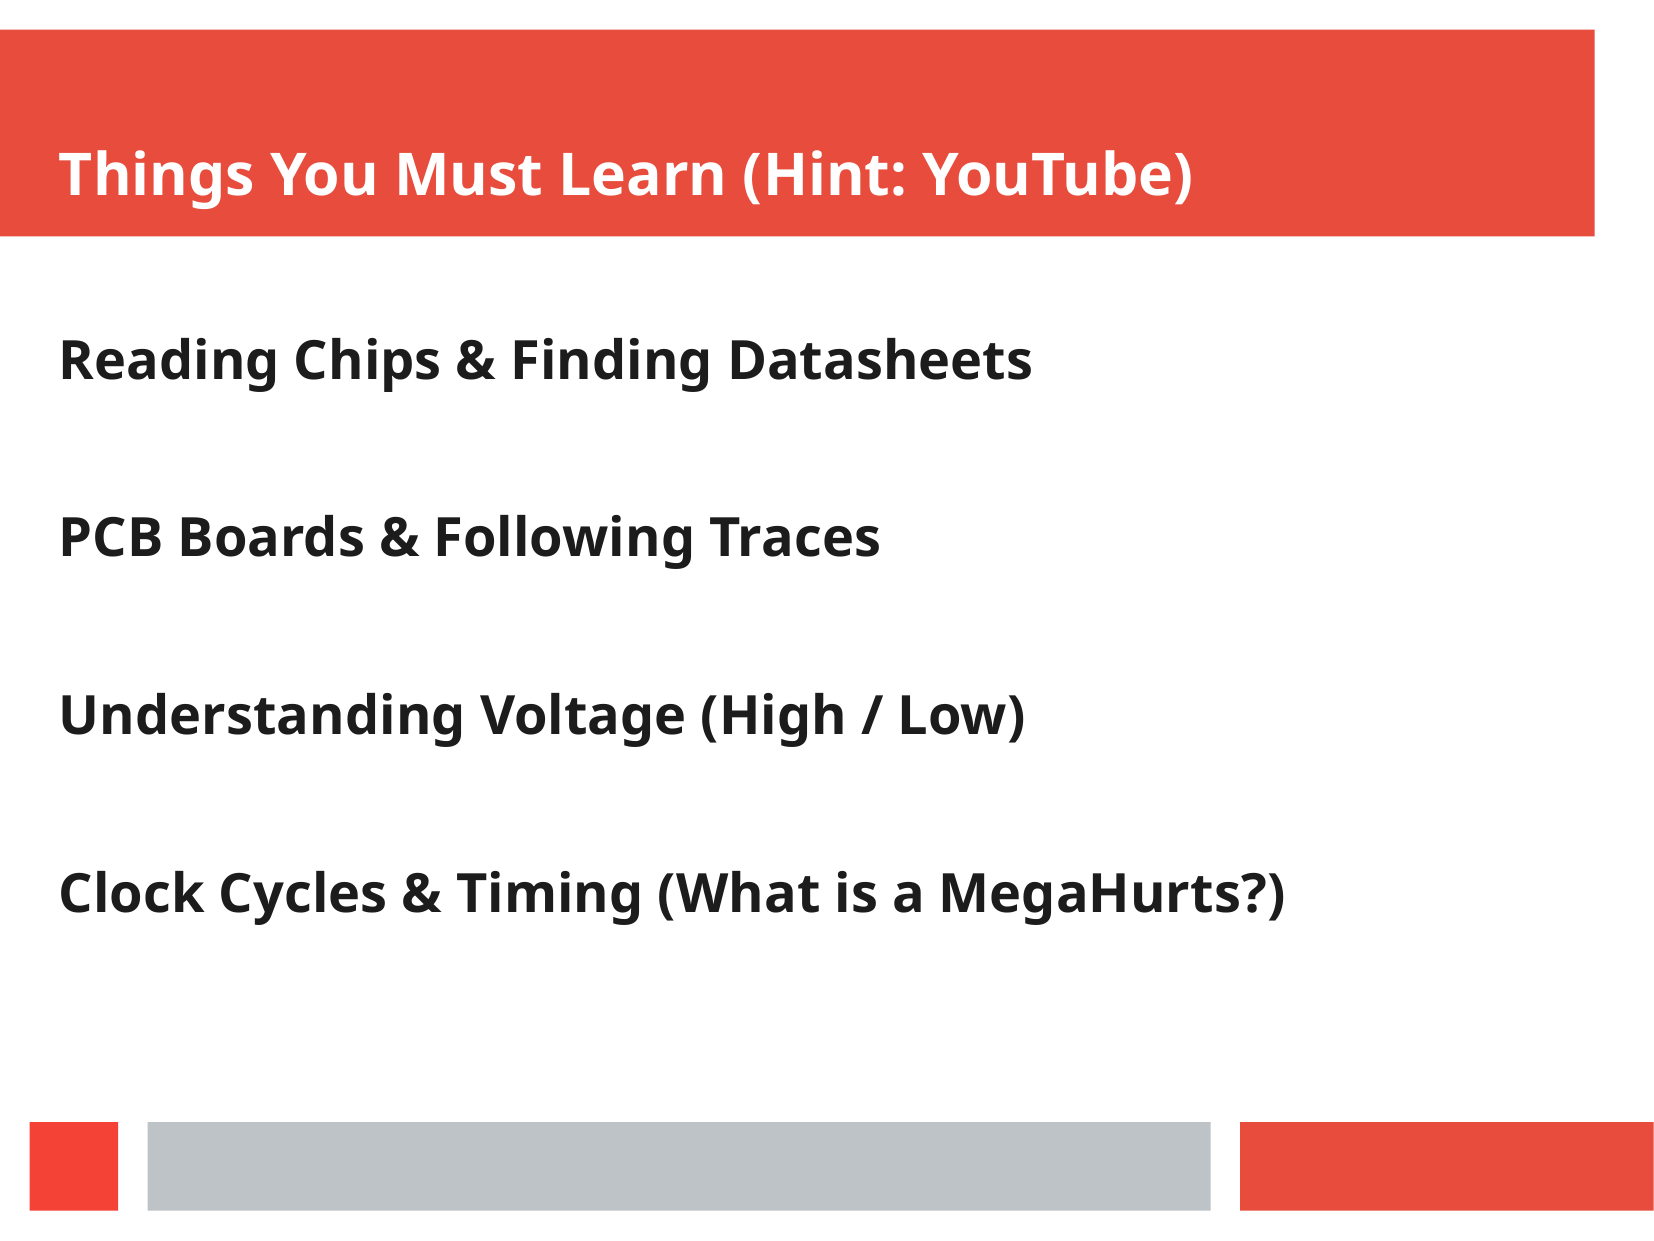

# Things You Must Learn (Hint: YouTube)
Reading Chips & Finding Datasheets
PCB Boards & Following Traces
Understanding Voltage (High / Low)
Clock Cycles & Timing (What is a MegaHurts?)